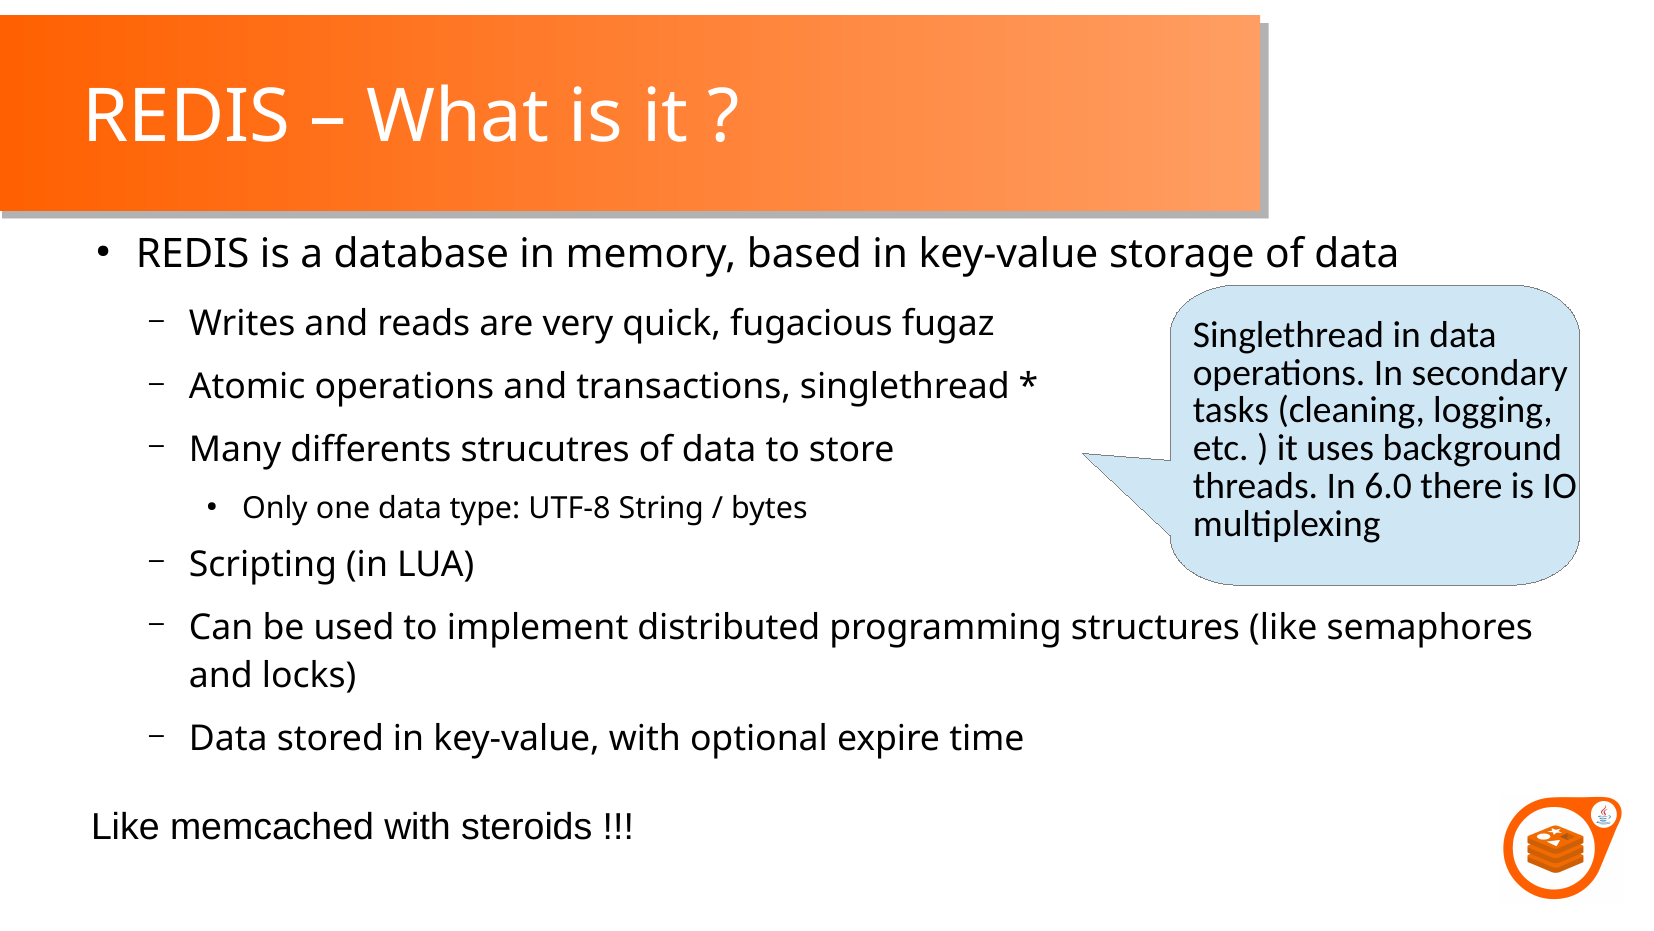

# REDIS – What is it ?
REDIS is a database in memory, based in key-value storage of data
Writes and reads are very quick, fugacious fugaz
Atomic operations and transactions, singlethread *
Many differents strucutres of data to store
Only one data type: UTF-8 String / bytes
Scripting (in LUA)
Can be used to implement distributed programming structures (like semaphores and locks)
Data stored in key-value, with optional expire time
Singlethread in data operations. In secondary tasks (cleaning, logging, etc. ) it uses background threads. In 6.0 there is IO multiplexing
Like memcached with steroids !!!